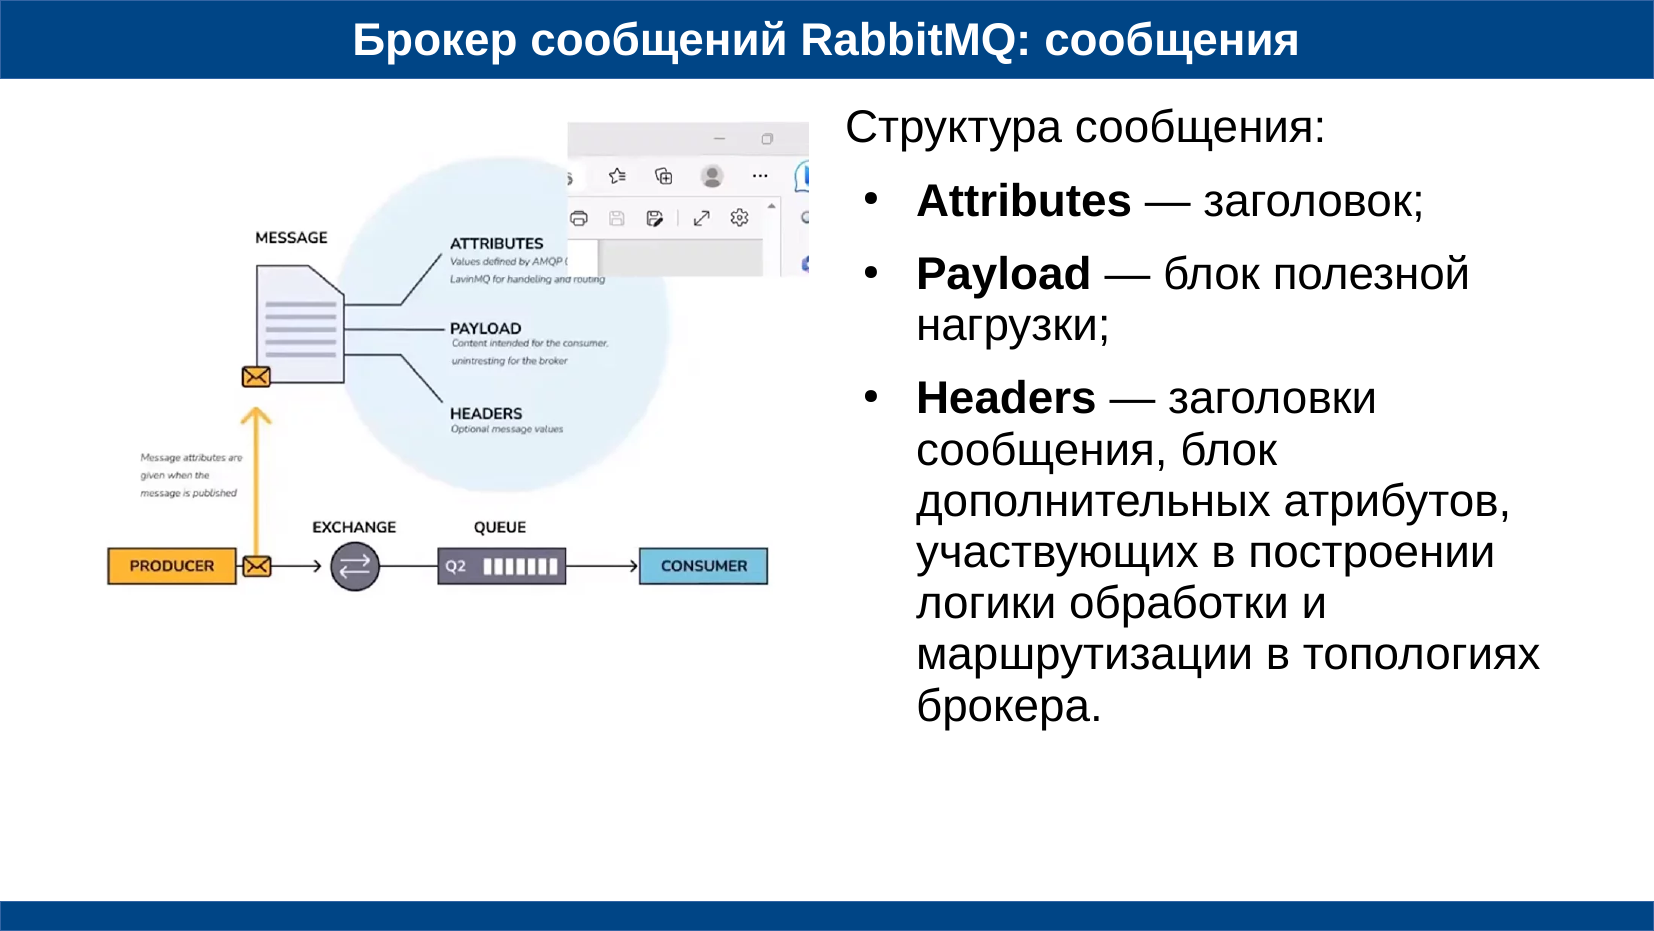

# Брокер сообщений RabbitMQ: сообщения
Структура сообщения:
Attributes — заголовок;
Payload — блок полезной нагрузки;
Headers — заголовки сообщения, блок дополнительных атрибутов, участвующих в построении логики обработки и маршрутизации в топологиях брокера.